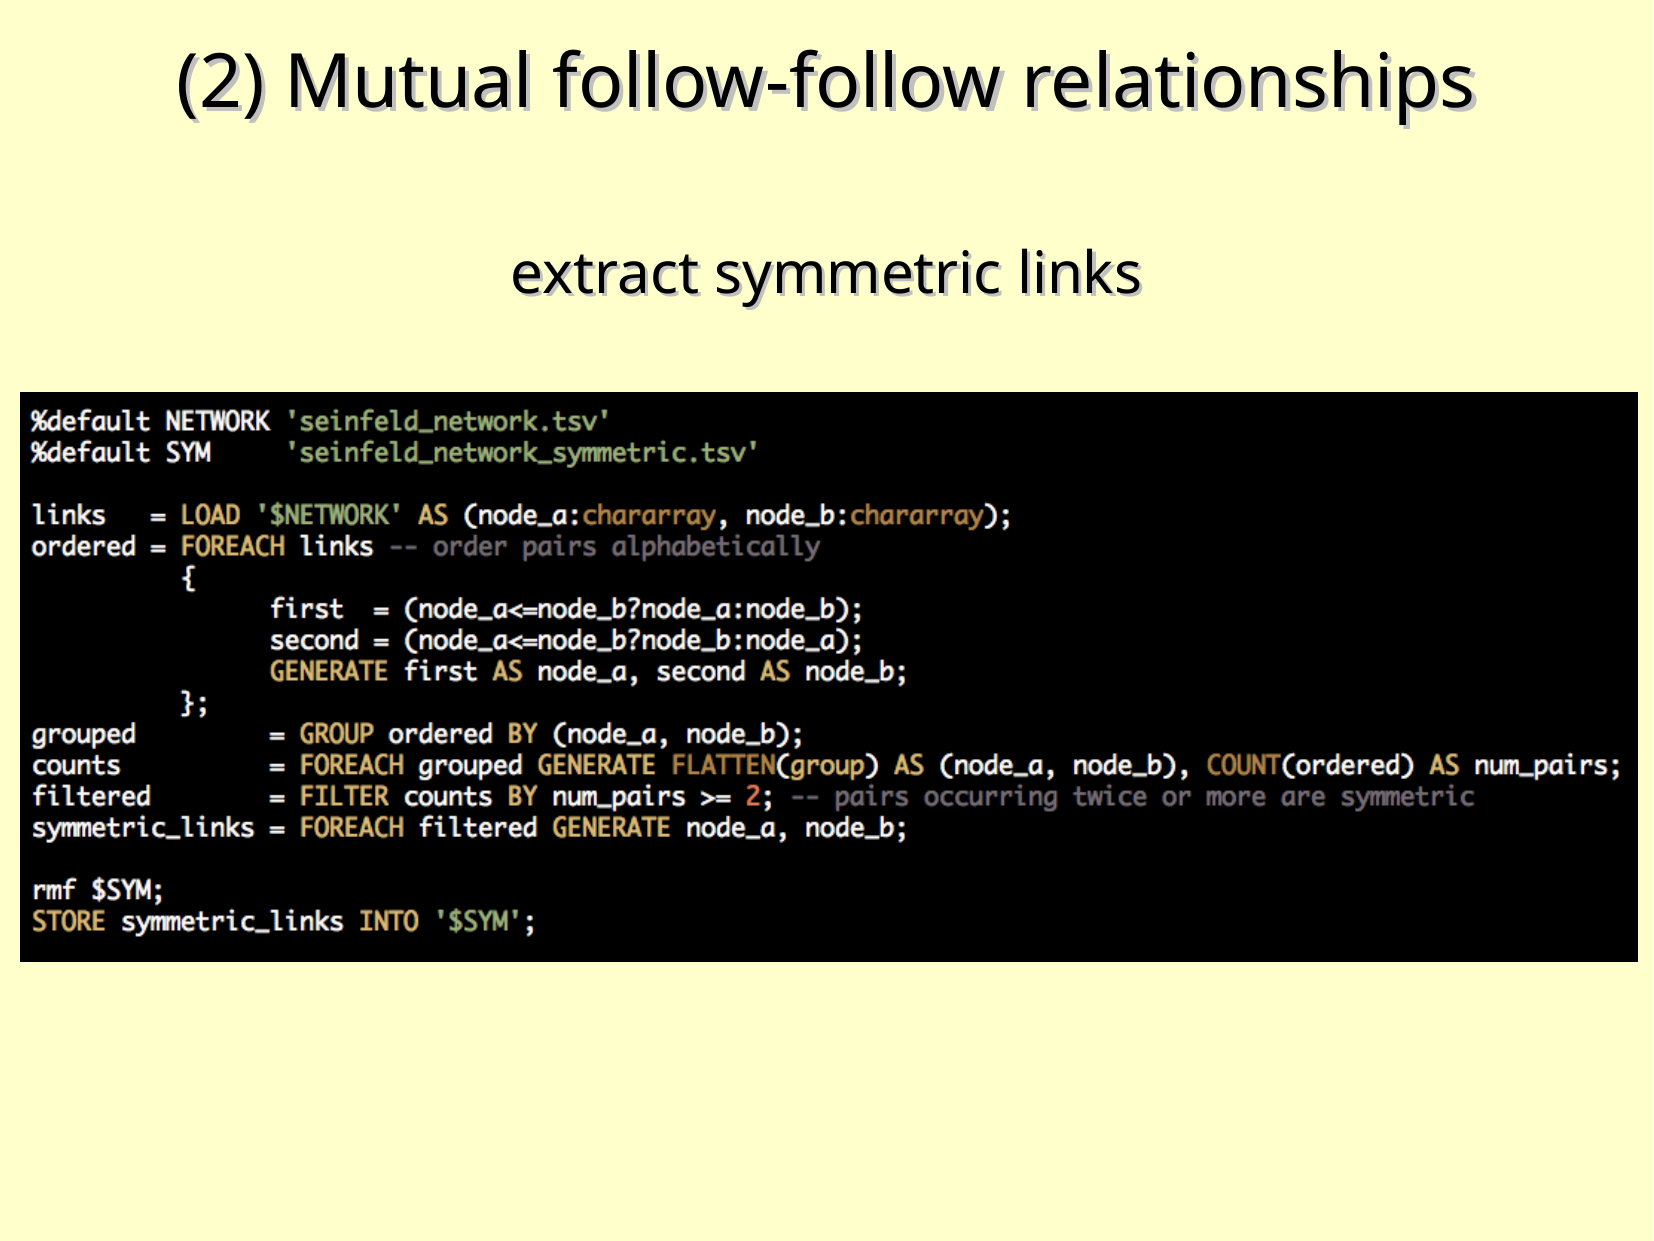

# (2) Mutual follow-follow relationships extract symmetric links